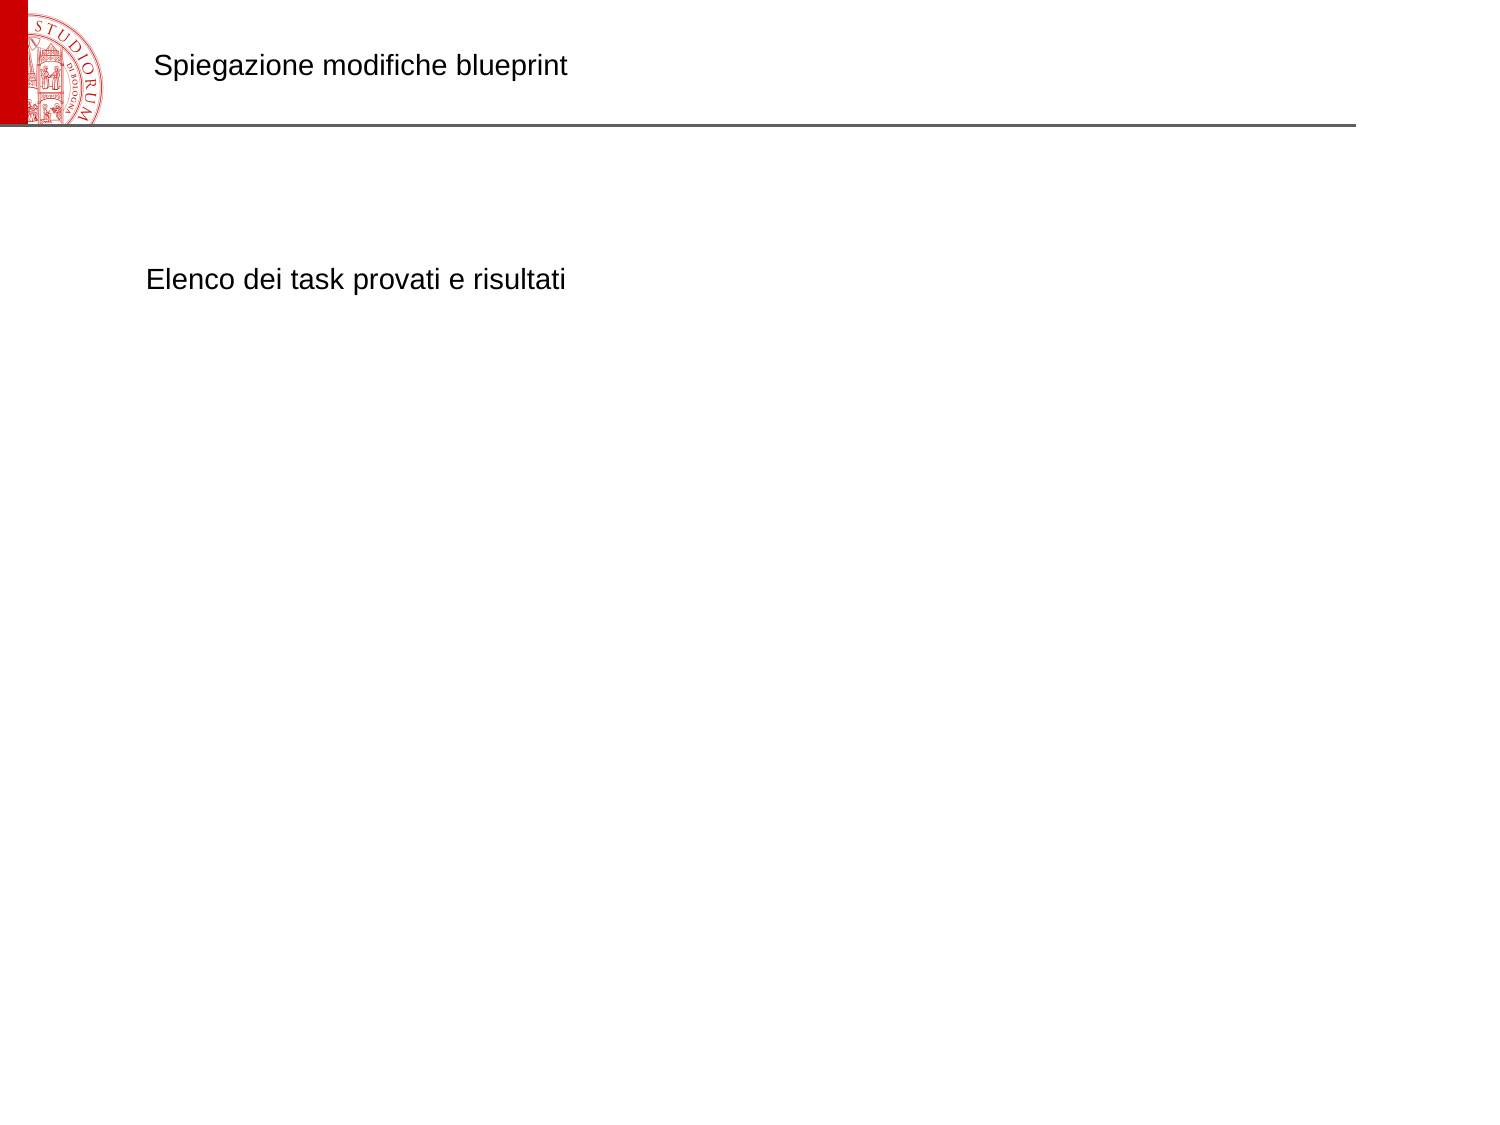

# Spiegazione modifiche blueprint
Elenco dei task provati e risultati